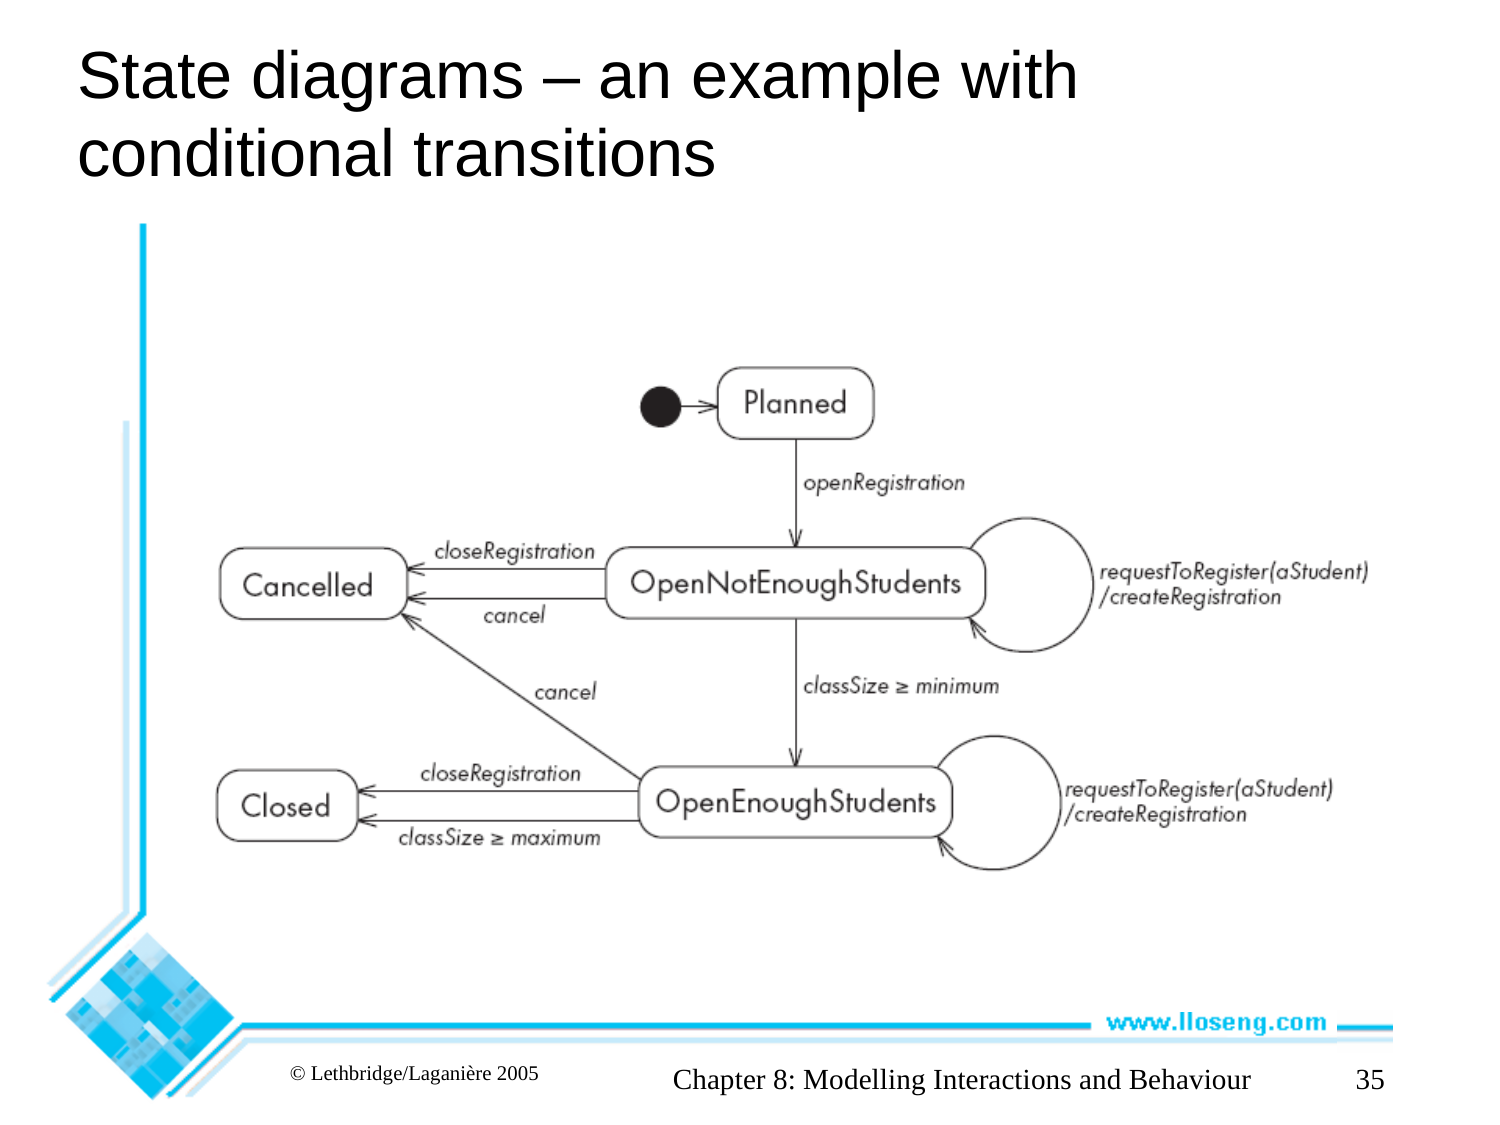

# State diagrams – an example with conditional transitions
© Lethbridge/Laganière 2005
Chapter 8: Modelling Interactions and Behaviour